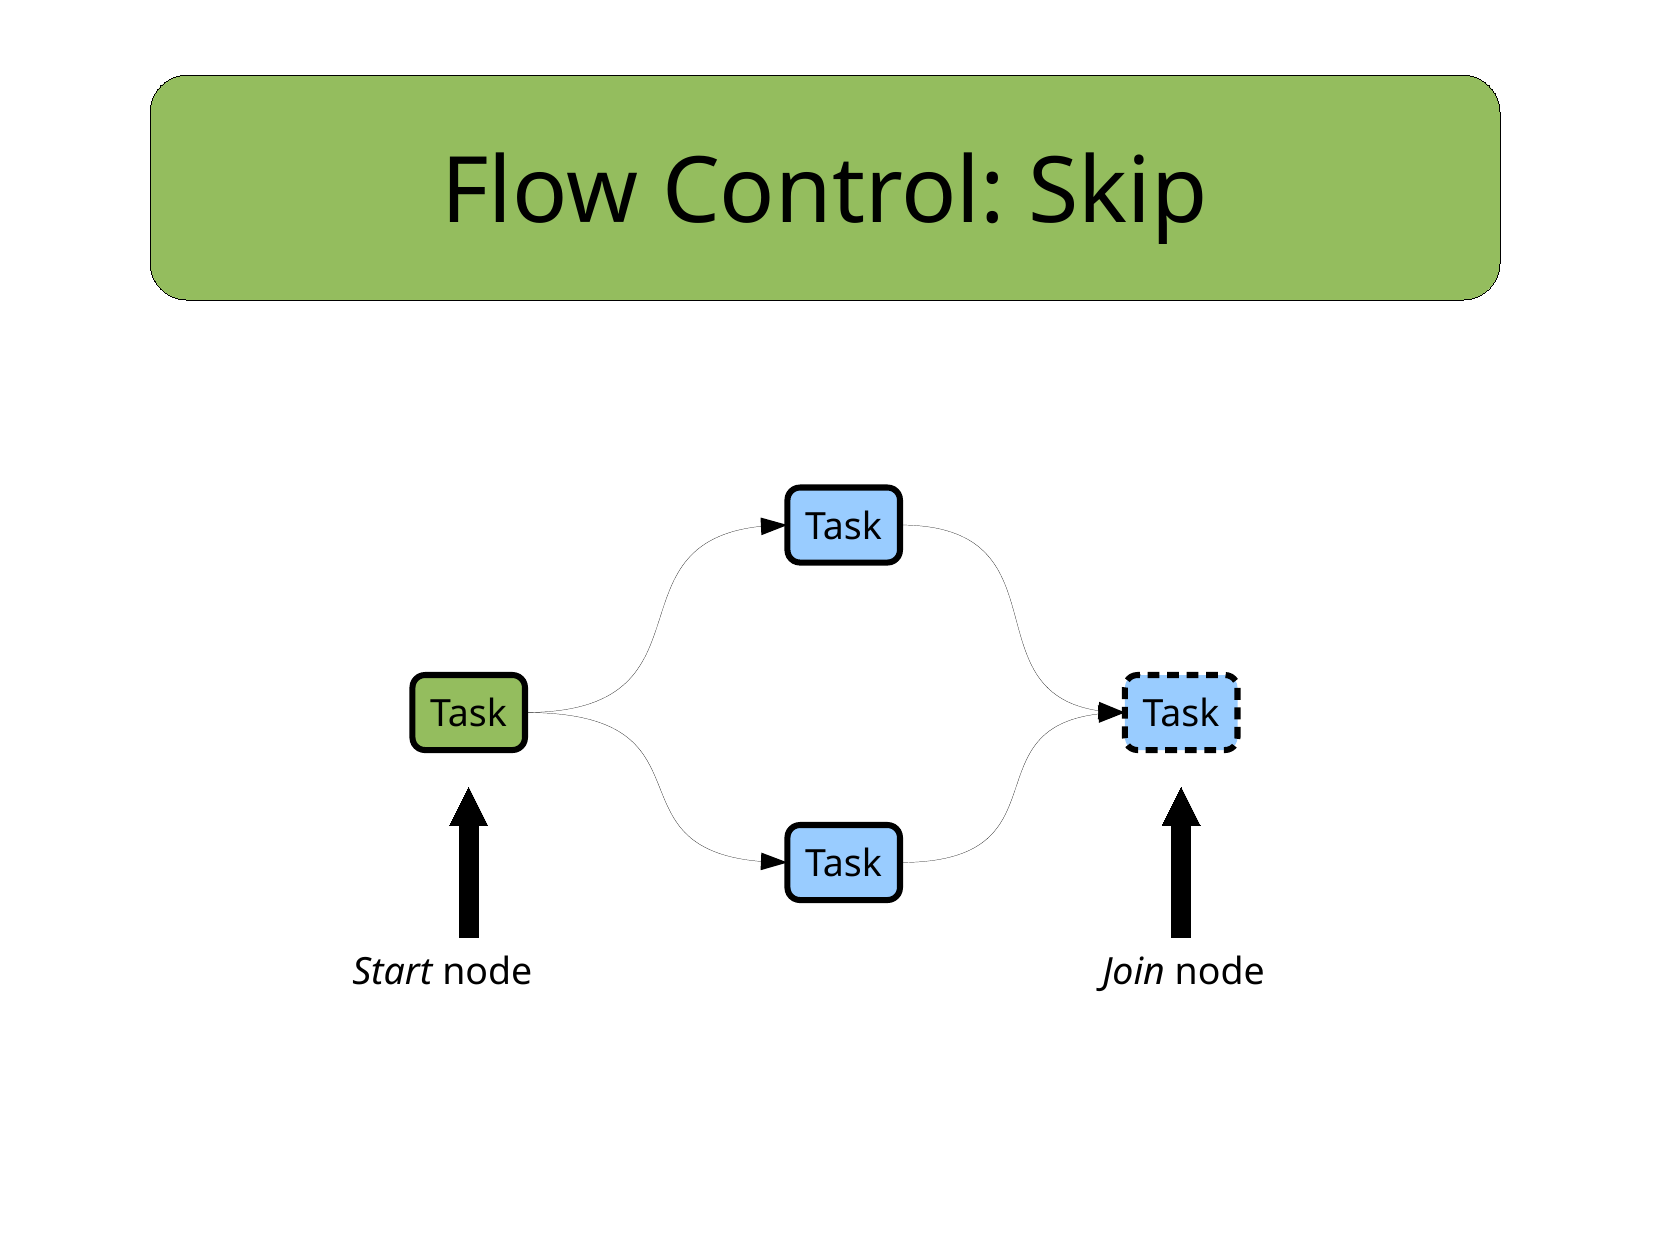

Flow Control: Skip
Task
Task
Task
Task
Start node
Join node